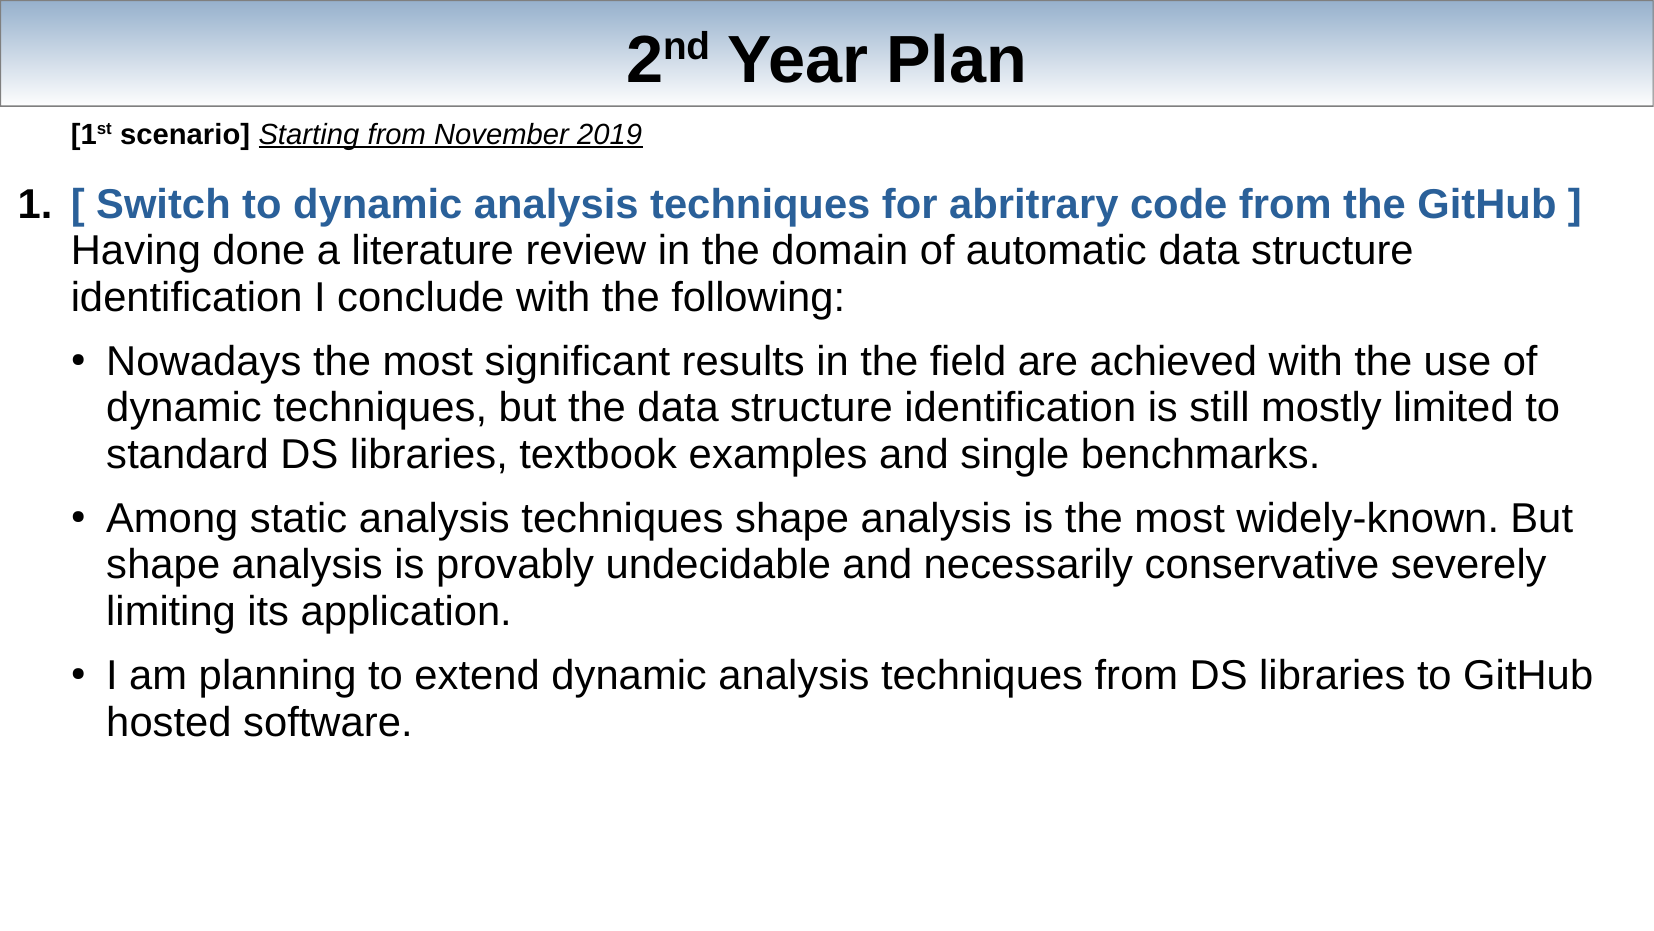

# 2nd Year Plan
[1st scenario] Starting from November 2019
[ Switch to dynamic analysis techniques for abritrary code from the GitHub ] Having done a literature review in the domain of automatic data structure identification I conclude with the following:
Nowadays the most significant results in the field are achieved with the use of dynamic techniques, but the data structure identification is still mostly limited to standard DS libraries, textbook examples and single benchmarks.
Among static analysis techniques shape analysis is the most widely-known. But shape analysis is provably undecidable and necessarily conservative severely limiting its application.
I am planning to extend dynamic analysis techniques from DS libraries to GitHub hosted software.